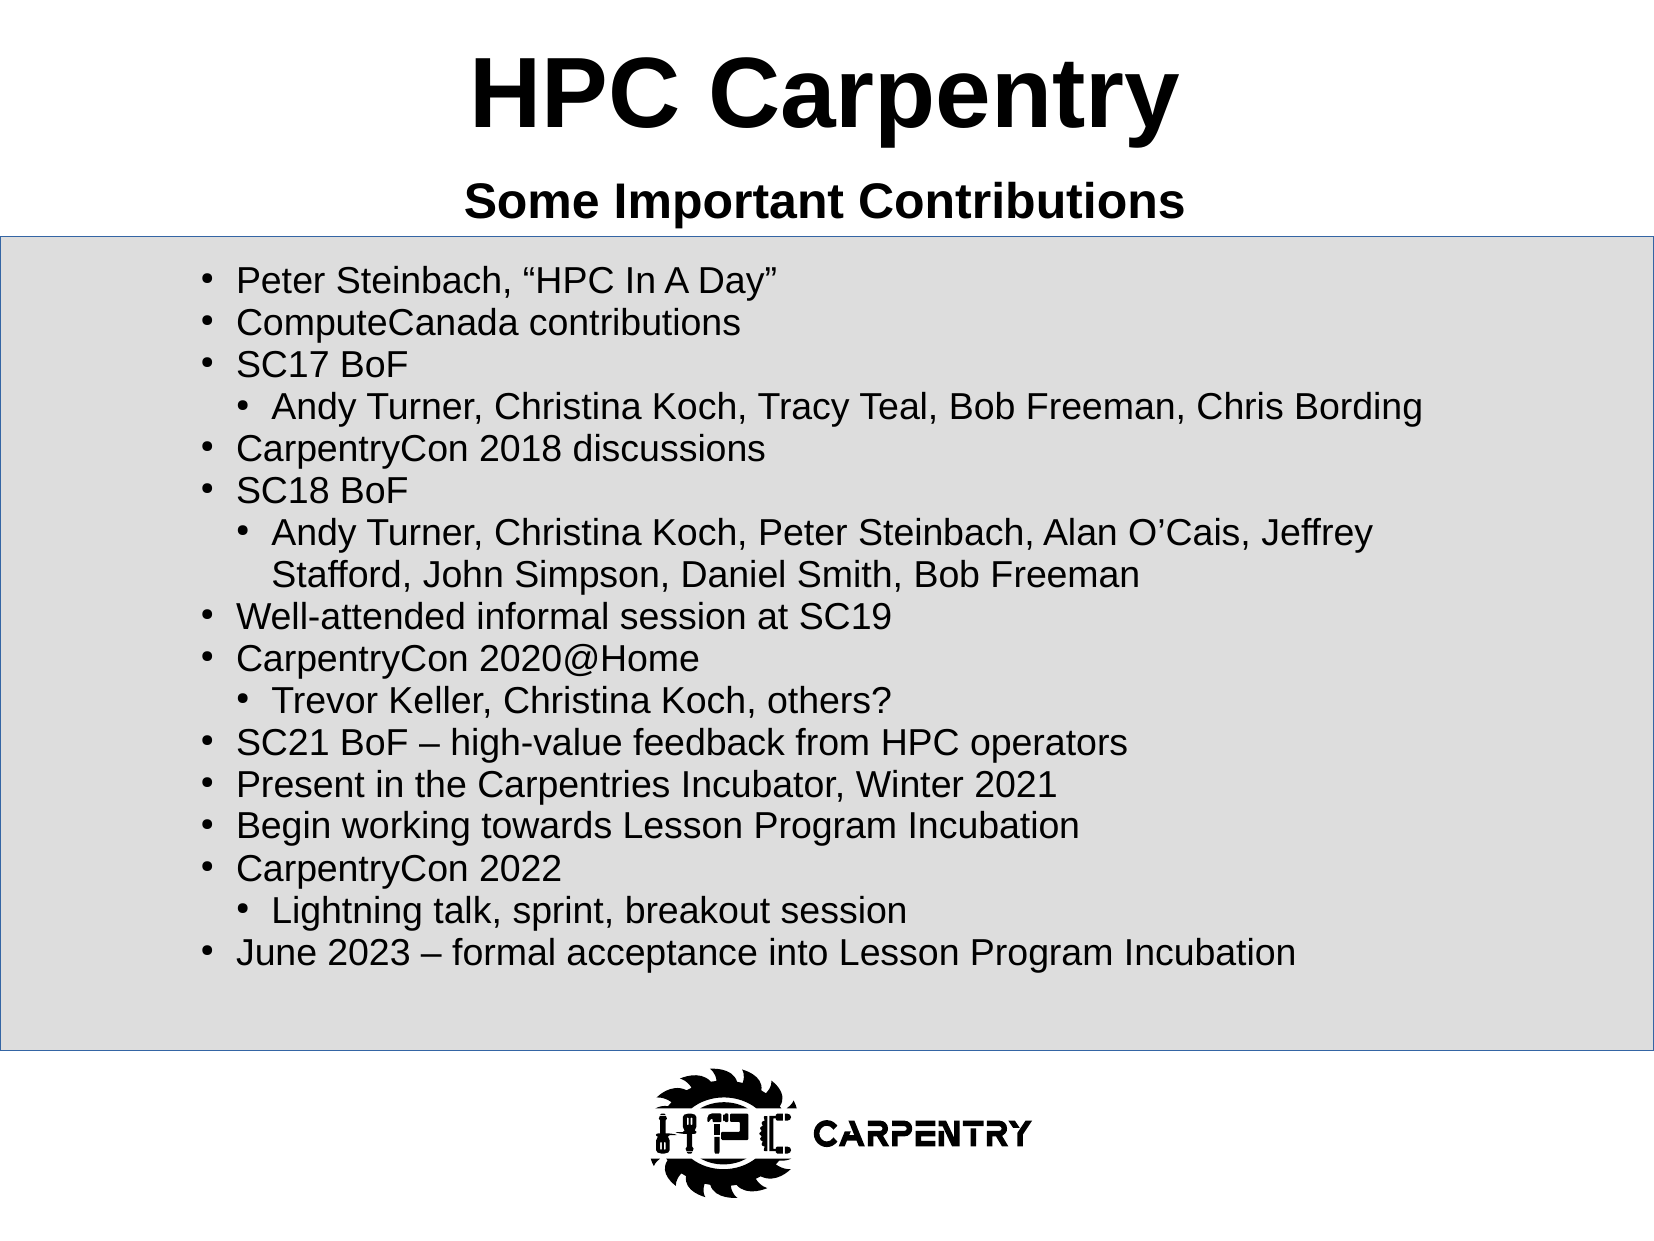

HPC Carpentry
Some Important Contributions
Peter Steinbach, “HPC In A Day”
ComputeCanada contributions
SC17 BoF
Andy Turner, Christina Koch, Tracy Teal, Bob Freeman, Chris Bording
CarpentryCon 2018 discussions
SC18 BoF
Andy Turner, Christina Koch, Peter Steinbach, Alan O’Cais, Jeffrey Stafford, John Simpson, Daniel Smith, Bob Freeman
Well-attended informal session at SC19
CarpentryCon 2020@Home
Trevor Keller, Christina Koch, others?
SC21 BoF – high-value feedback from HPC operators
Present in the Carpentries Incubator, Winter 2021
Begin working towards Lesson Program Incubation
CarpentryCon 2022
Lightning talk, sprint, breakout session
June 2023 – formal acceptance into Lesson Program Incubation